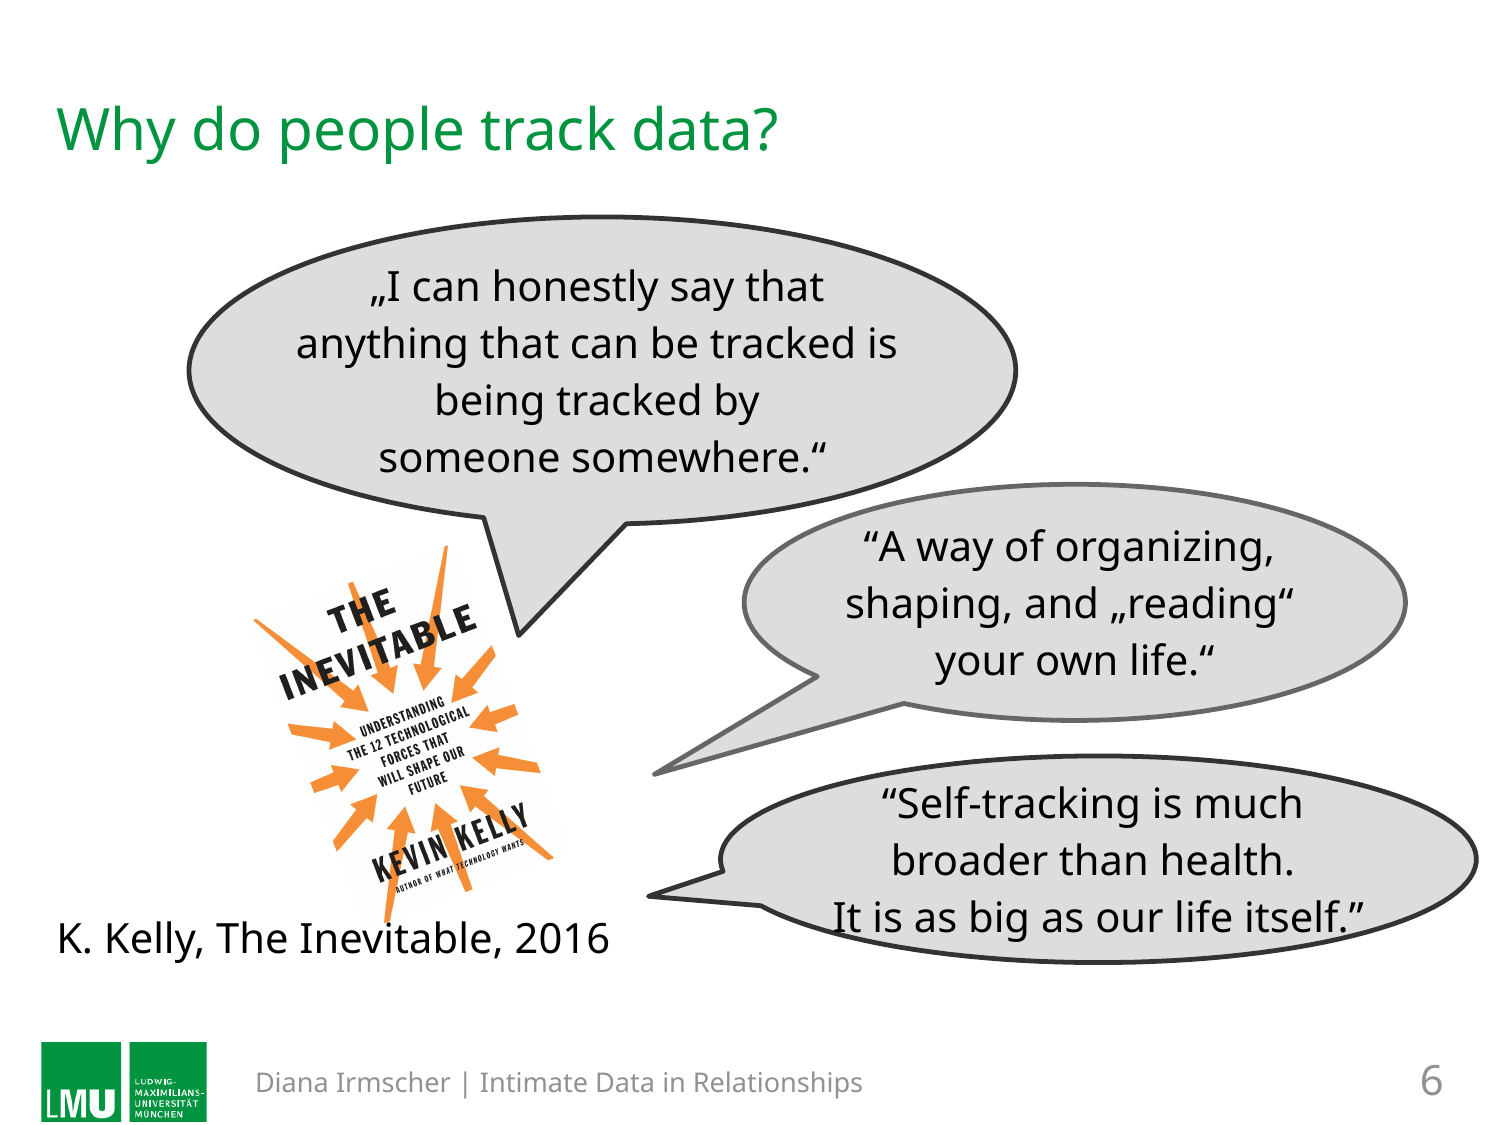

Why do people track data?
„I can honestly say that
anything that can be tracked is
being tracked by
someone somewhere.“
# K. Kelly, The Inevitable, 2016
“A way of organizing,
shaping, and „reading“
your own life.“
“Self-tracking is much
broader than health.
It is as big as our life itself.”
Diana Irmscher | Intimate Data in Relationships